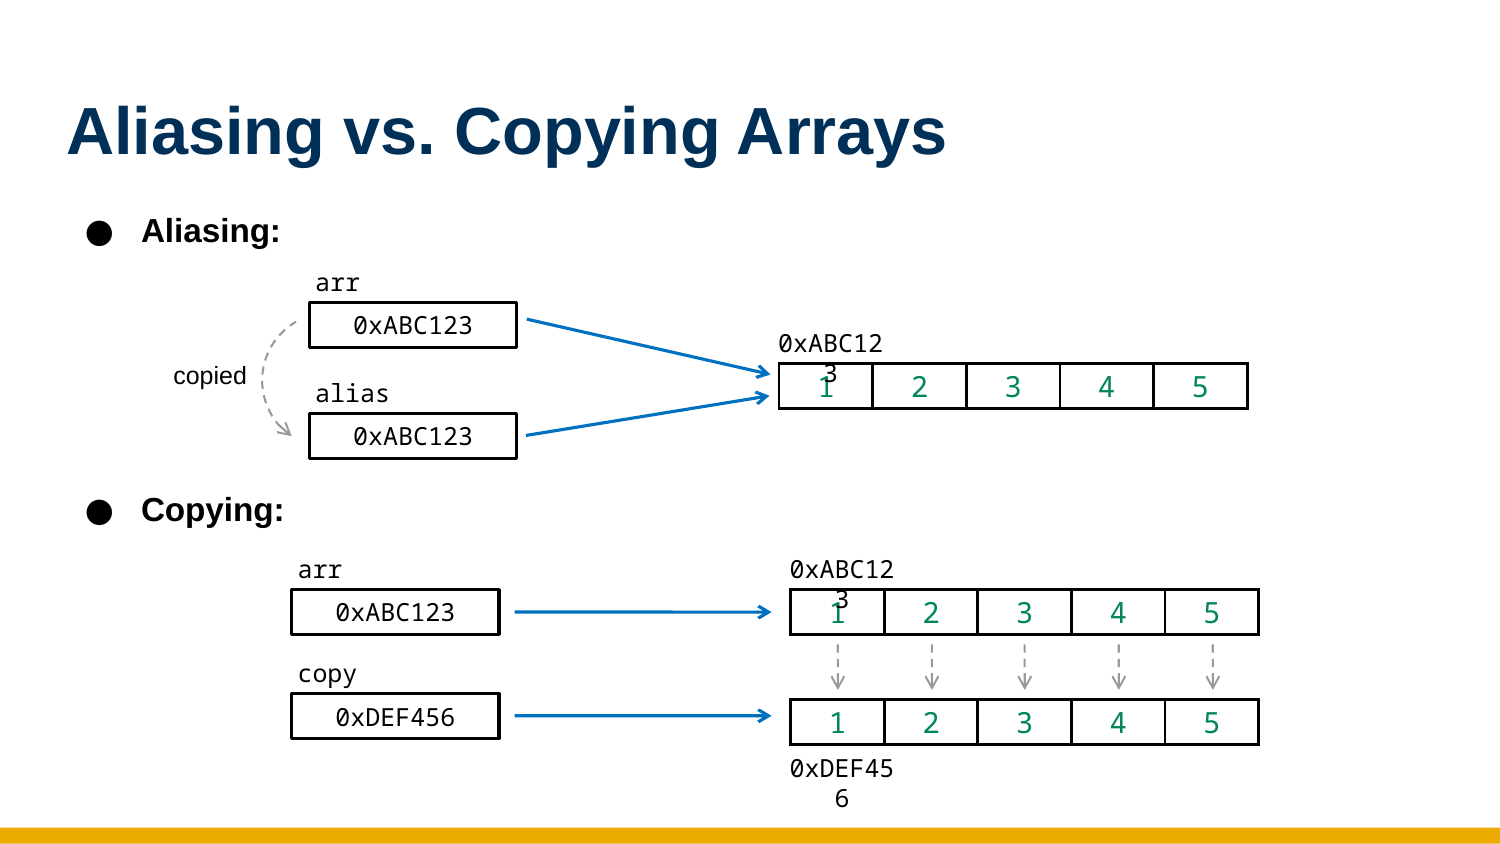

Aliasing vs. Copying Arrays
# Aliasing:
Copying:
arr
0xABC123
0xABC123
copied
| 1 | 2 | 3 | 4 | 5 |
| --- | --- | --- | --- | --- |
alias
0xABC123
arr
0xABC123
0xABC123
| 1 | 2 | 3 | 4 | 5 |
| --- | --- | --- | --- | --- |
copy
0xDEF456
| 1 | 2 | 3 | 4 | 5 |
| --- | --- | --- | --- | --- |
0xDEF456